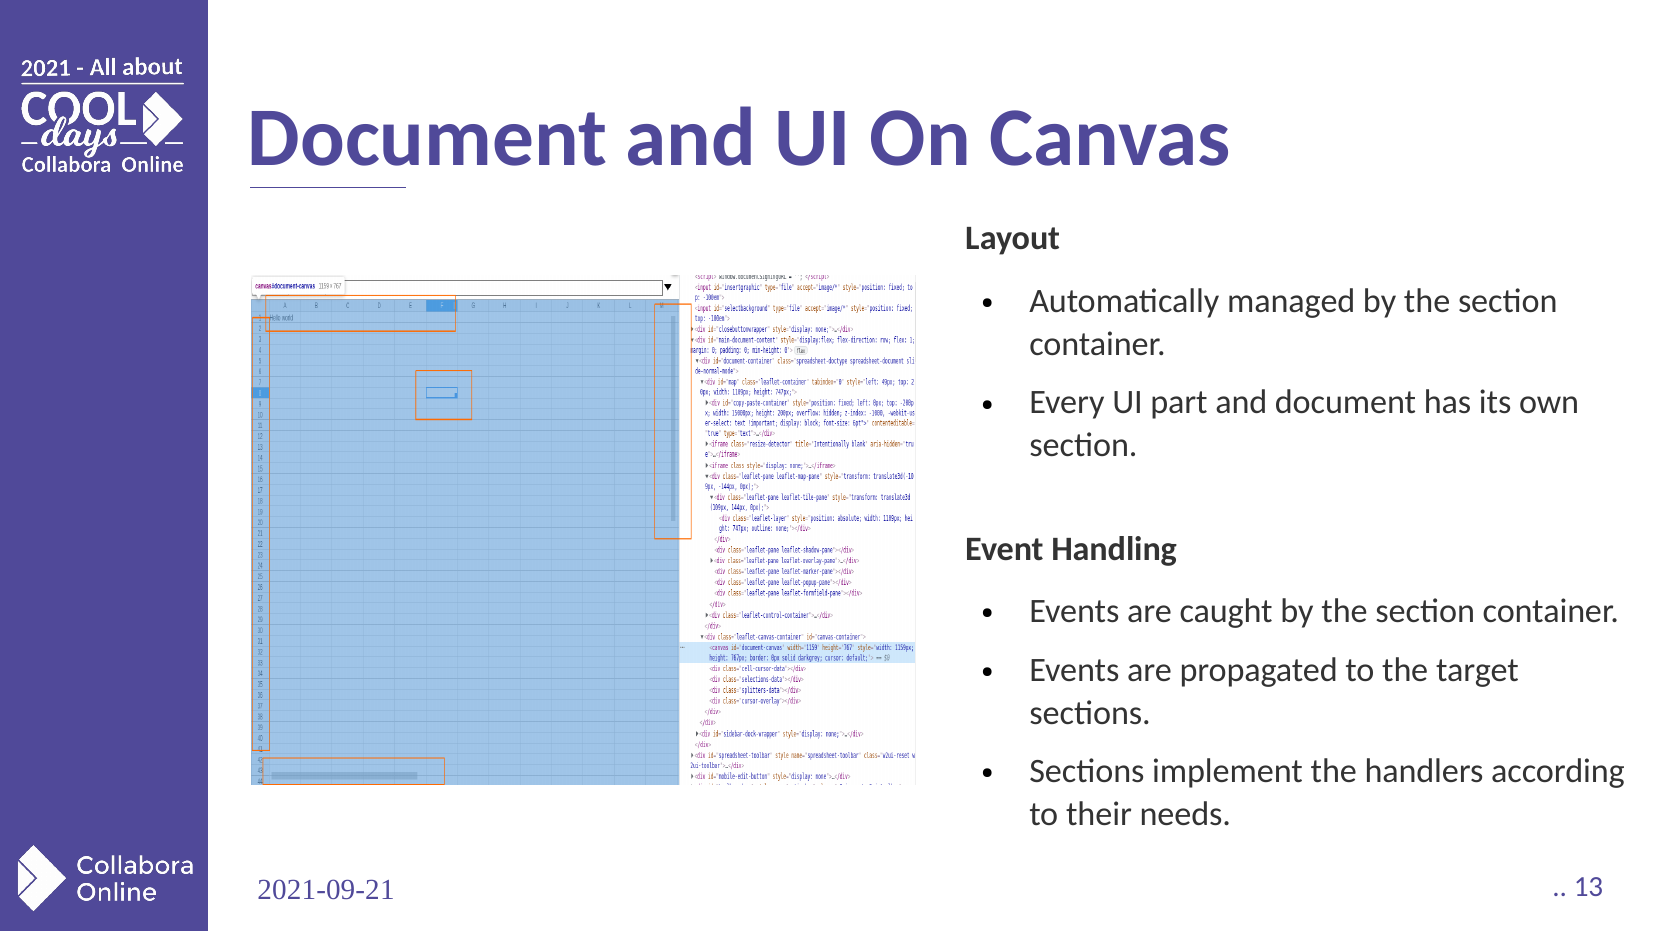

# Document and UI On Canvas
Layout
Automatically managed by the section container.
Every UI part and document has its own section.
Event Handling
Events are caught by the section container.
Events are propagated to the target sections.
Sections implement the handlers according to their needs.
2021-09-21
13